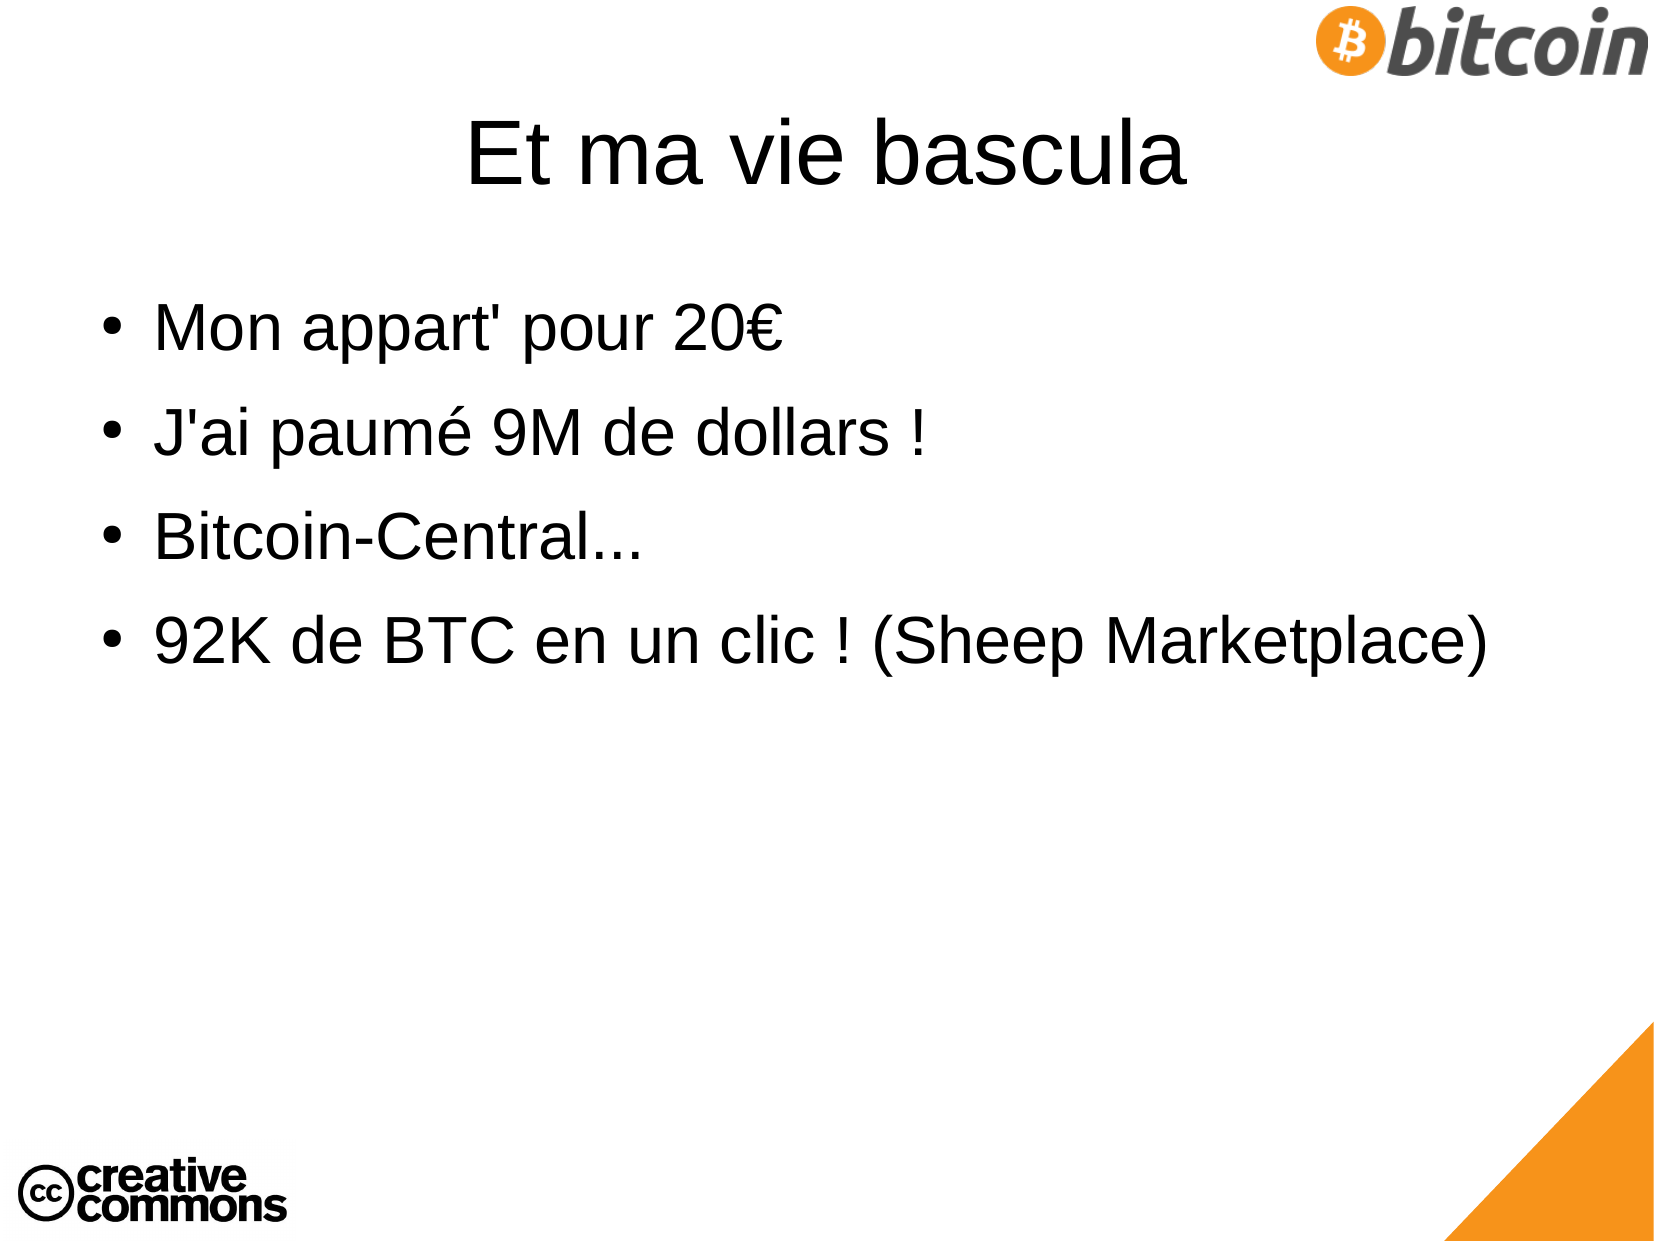

# Et ma vie bascula
Mon appart' pour 20€
J'ai paumé 9M de dollars !
Bitcoin-Central...
92K de BTC en un clic ! (Sheep Marketplace)